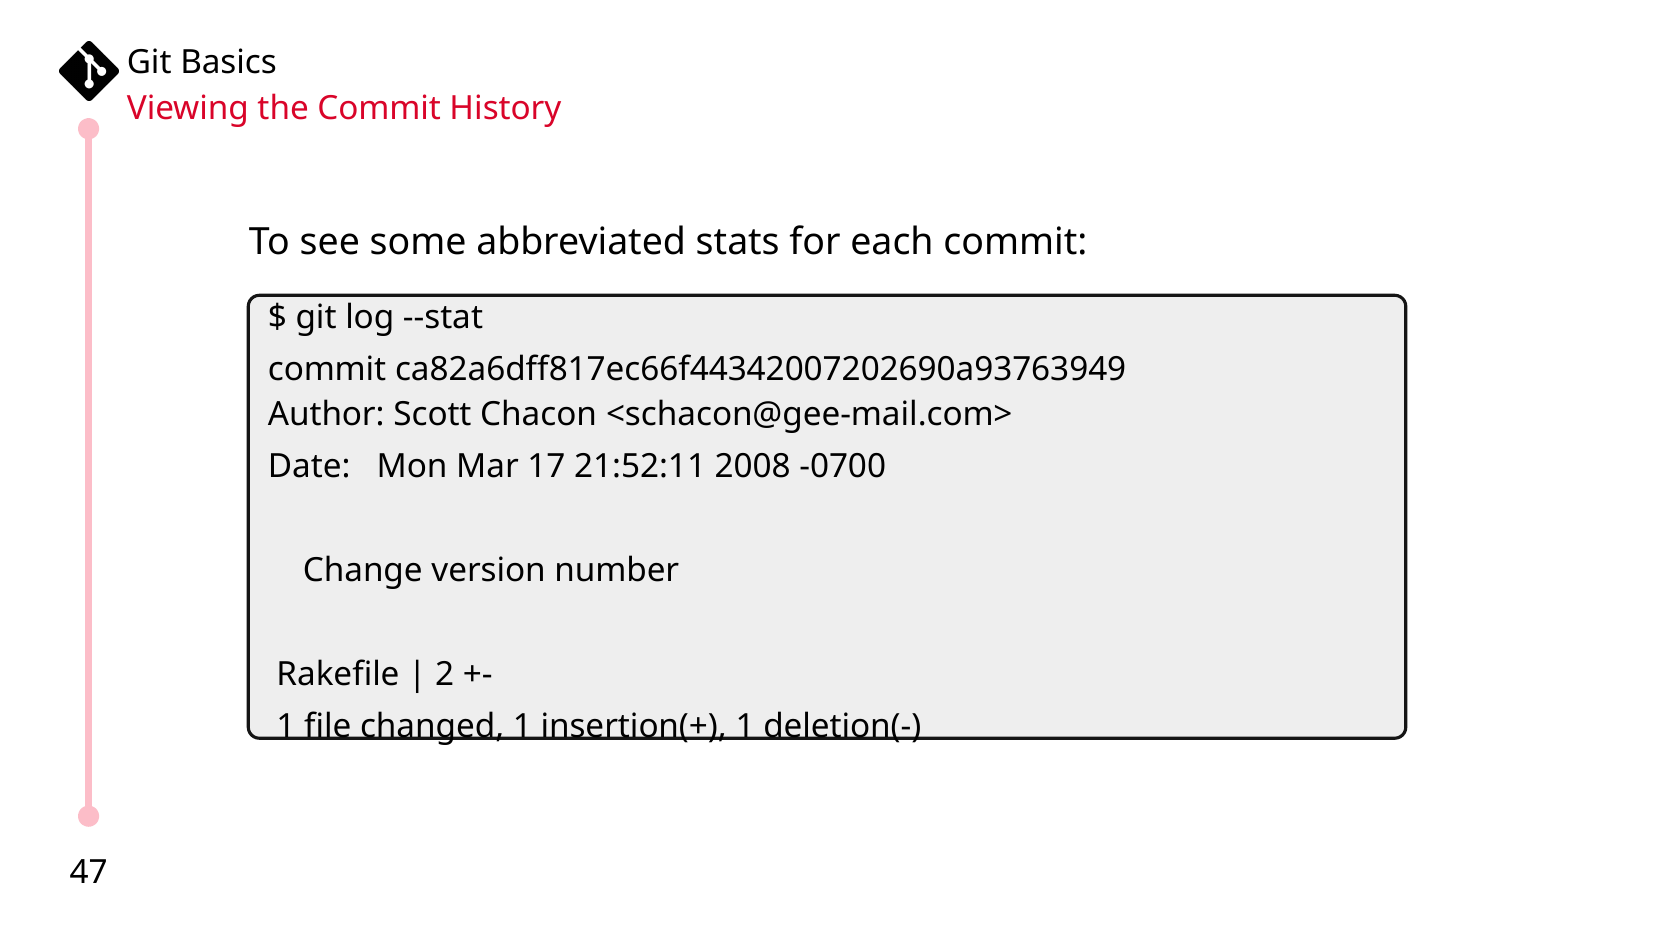

Git Basics
Viewing the Commit History
 To see some abbreviated stats for each commit:
$ git log --stat
commit ca82a6dff817ec66f44342007202690a93763949
Author: Scott Chacon <schacon@gee-mail.com>
Date: Mon Mar 17 21:52:11 2008 -0700
 Change version number
 Rakefile | 2 +-
 1 file changed, 1 insertion(+), 1 deletion(-)
47